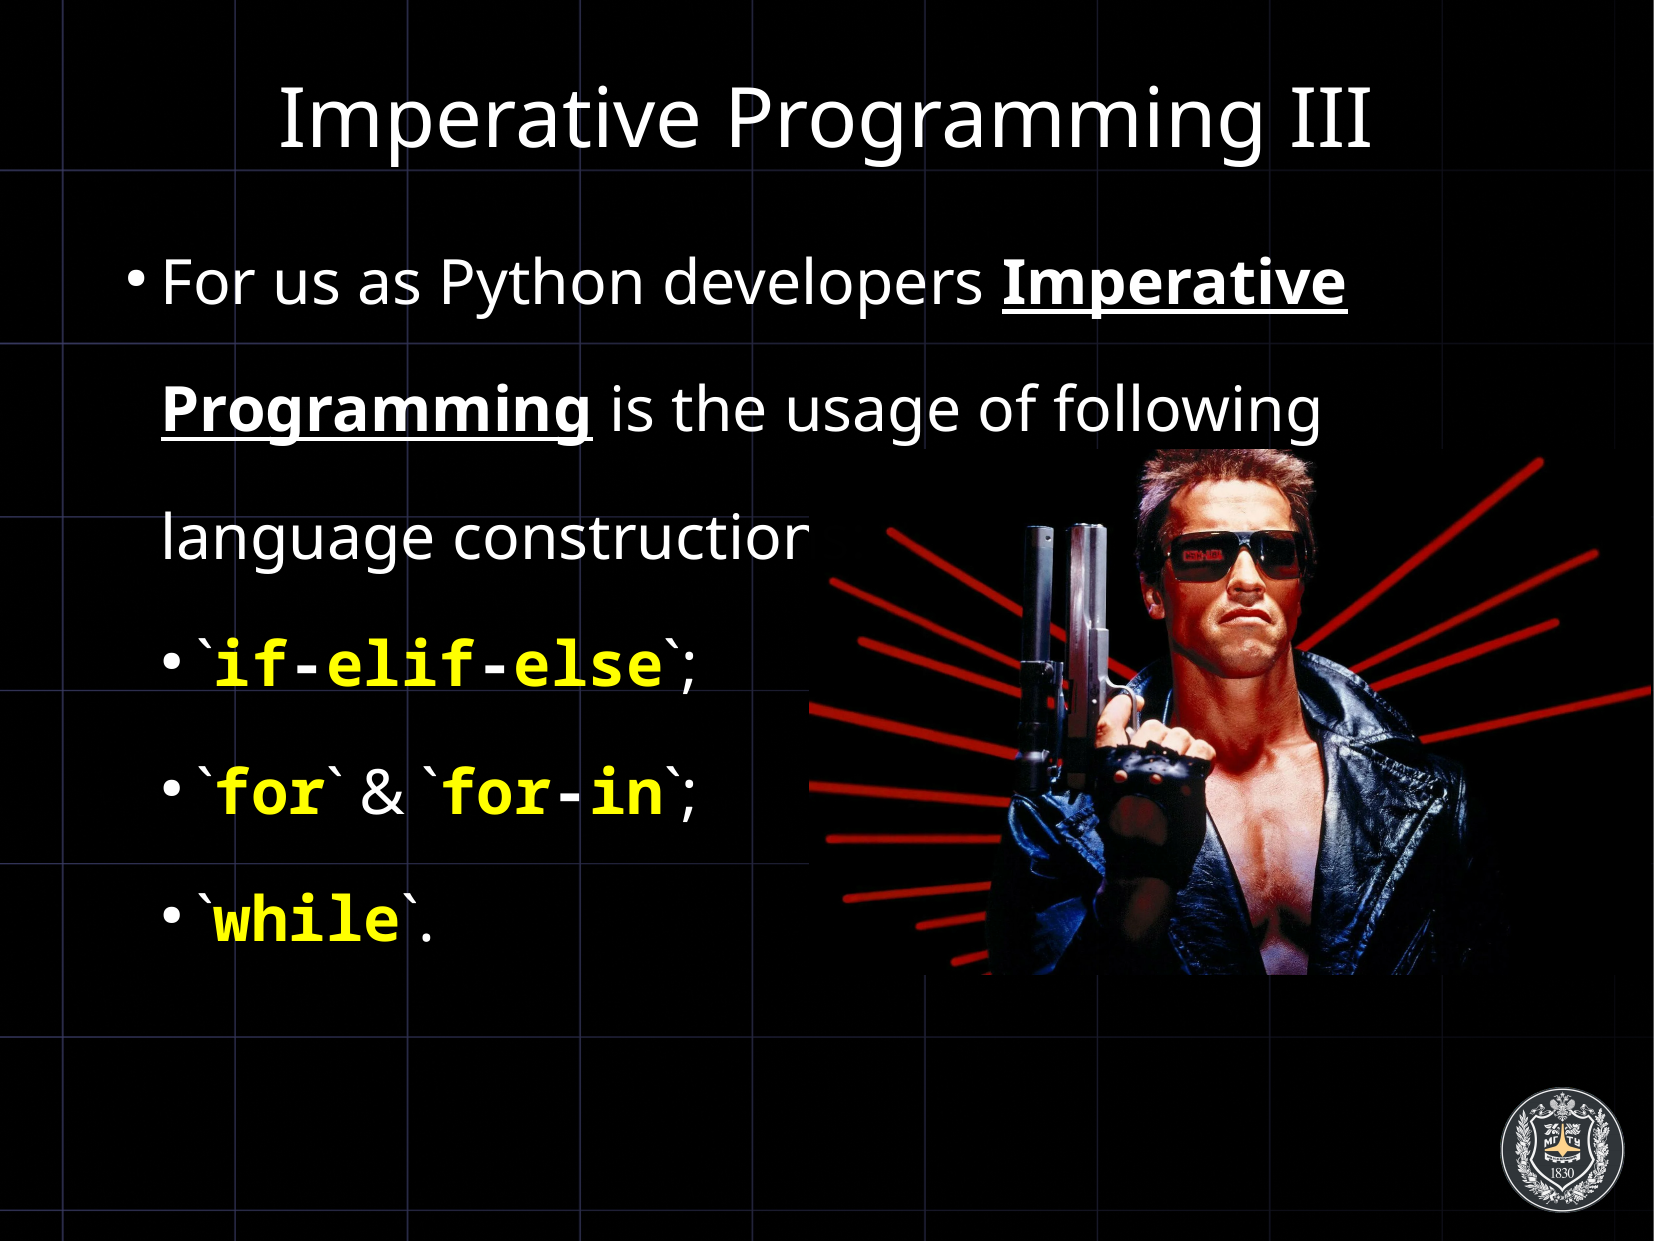

# Imperative Programming III
For us as Python developers Imperative Programming is the usage of following language constructions:
`if-elif-else`;
`for` & `for-in`;
`while`.